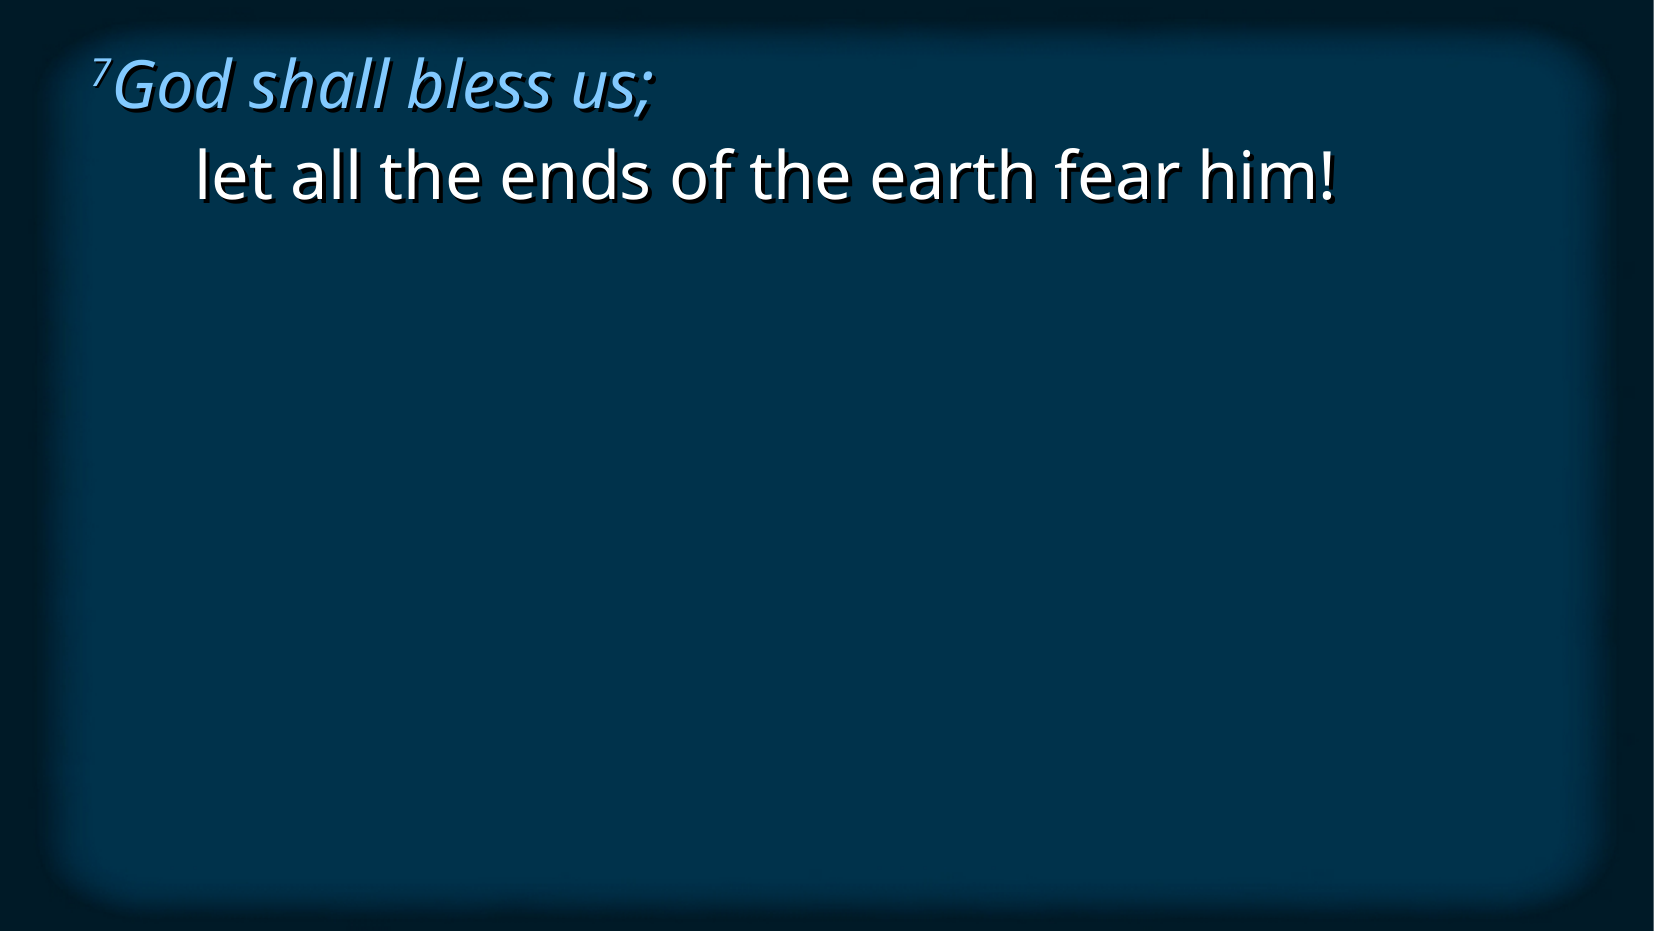

7God shall bless us;
 let all the ends of the earth fear him!